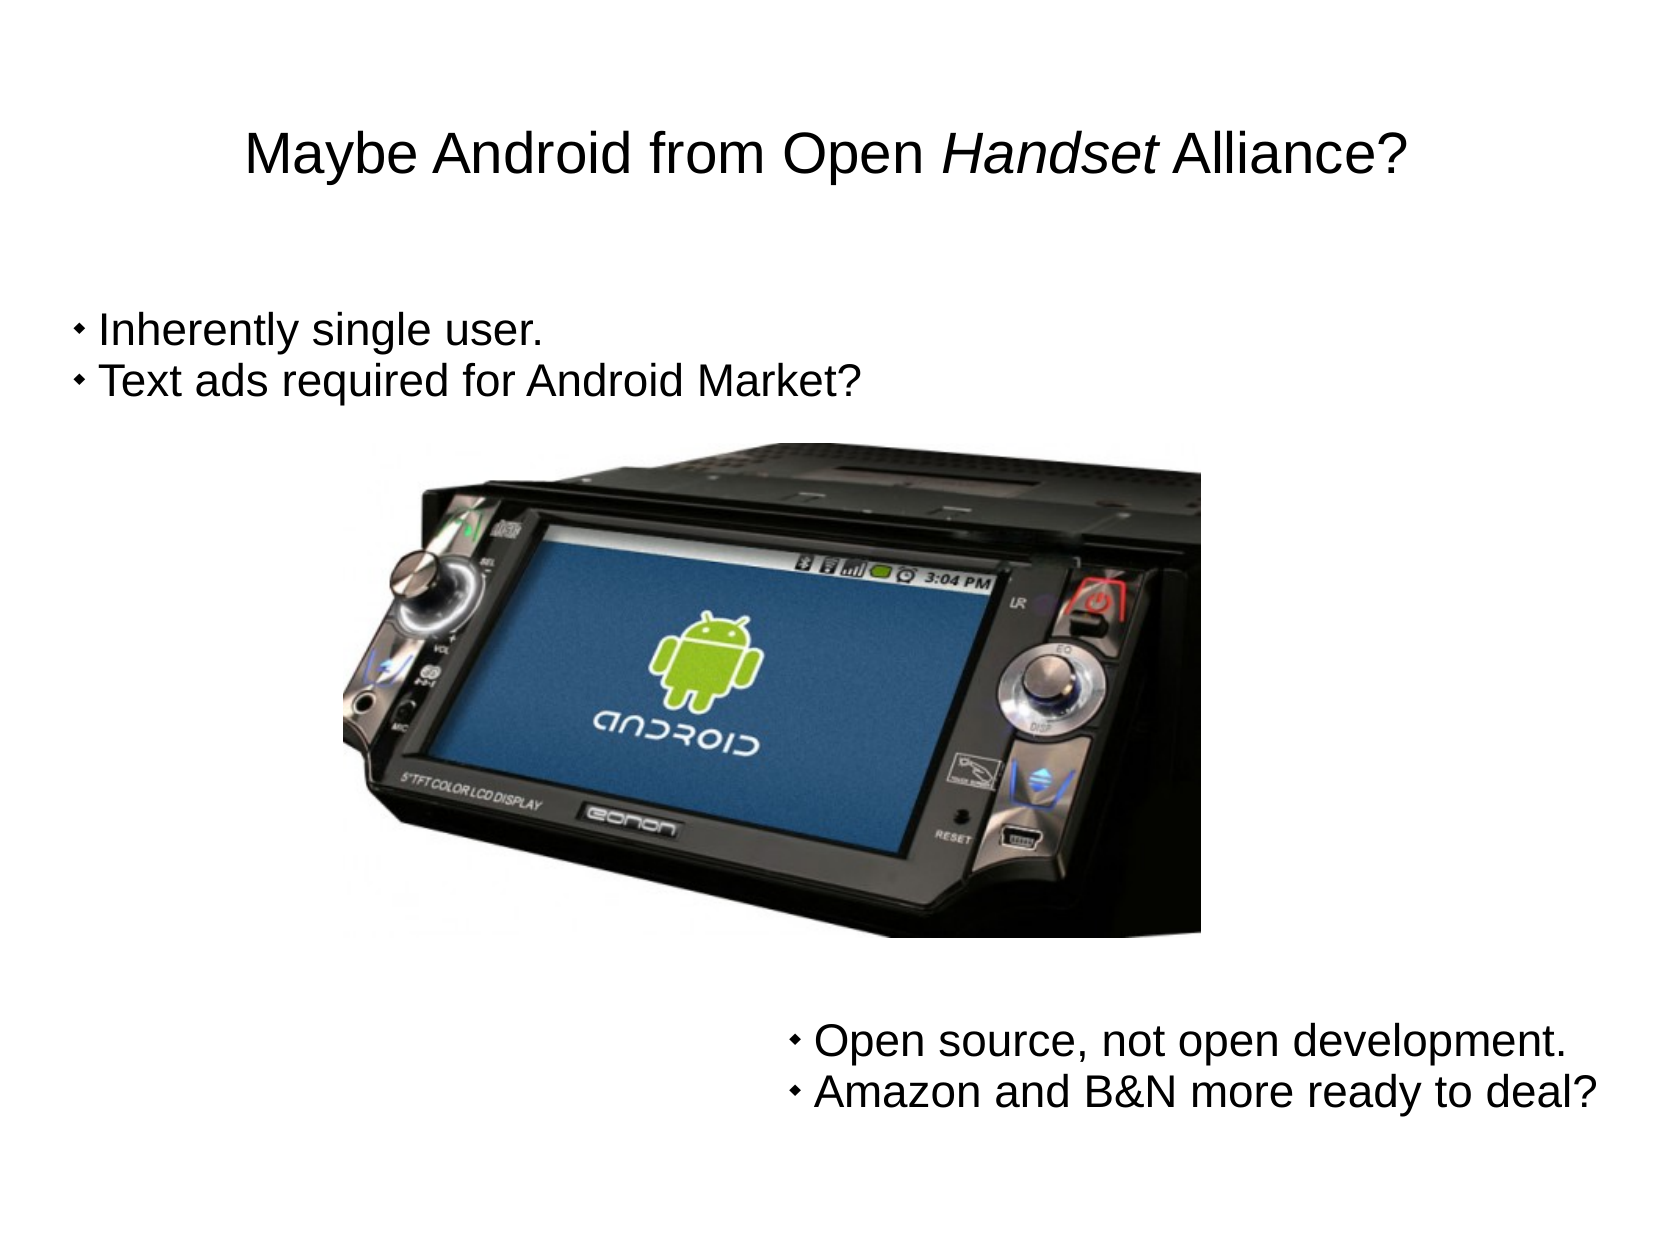

# Maybe Android from Open Handset Alliance?
 Inherently single user.
 Text ads required for Android Market?
 Open source, not open development.
 Amazon and B&N more ready to deal?